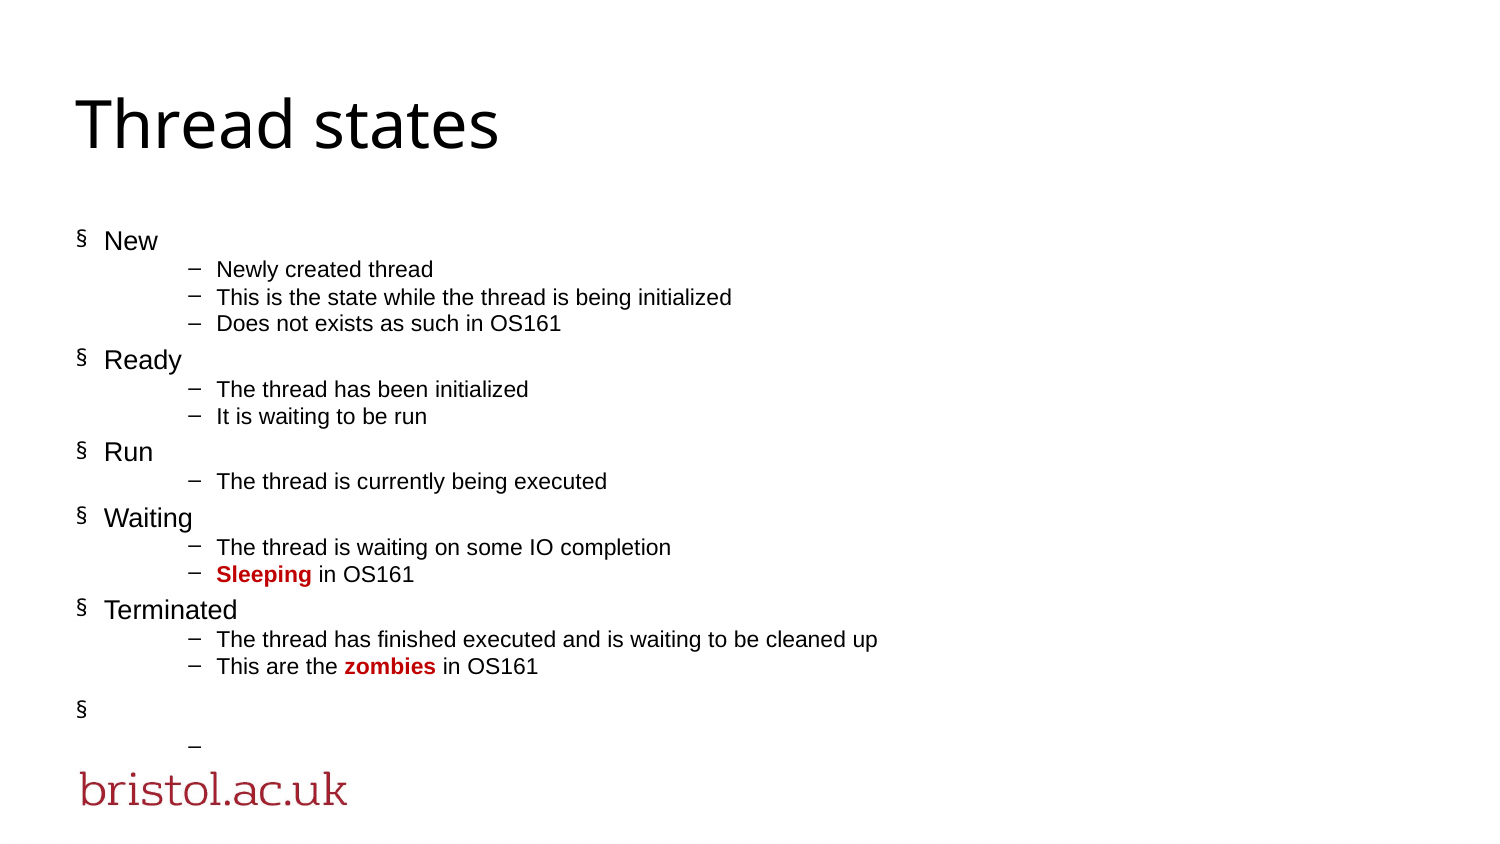

# Thread states
New
Newly created thread
This is the state while the thread is being initialized
Does not exists as such in OS161
Ready
The thread has been initialized
It is waiting to be run
Run
The thread is currently being executed
Waiting
The thread is waiting on some IO completion
Sleeping in OS161
Terminated
The thread has finished executed and is waiting to be cleaned up
This are the zombies in OS161